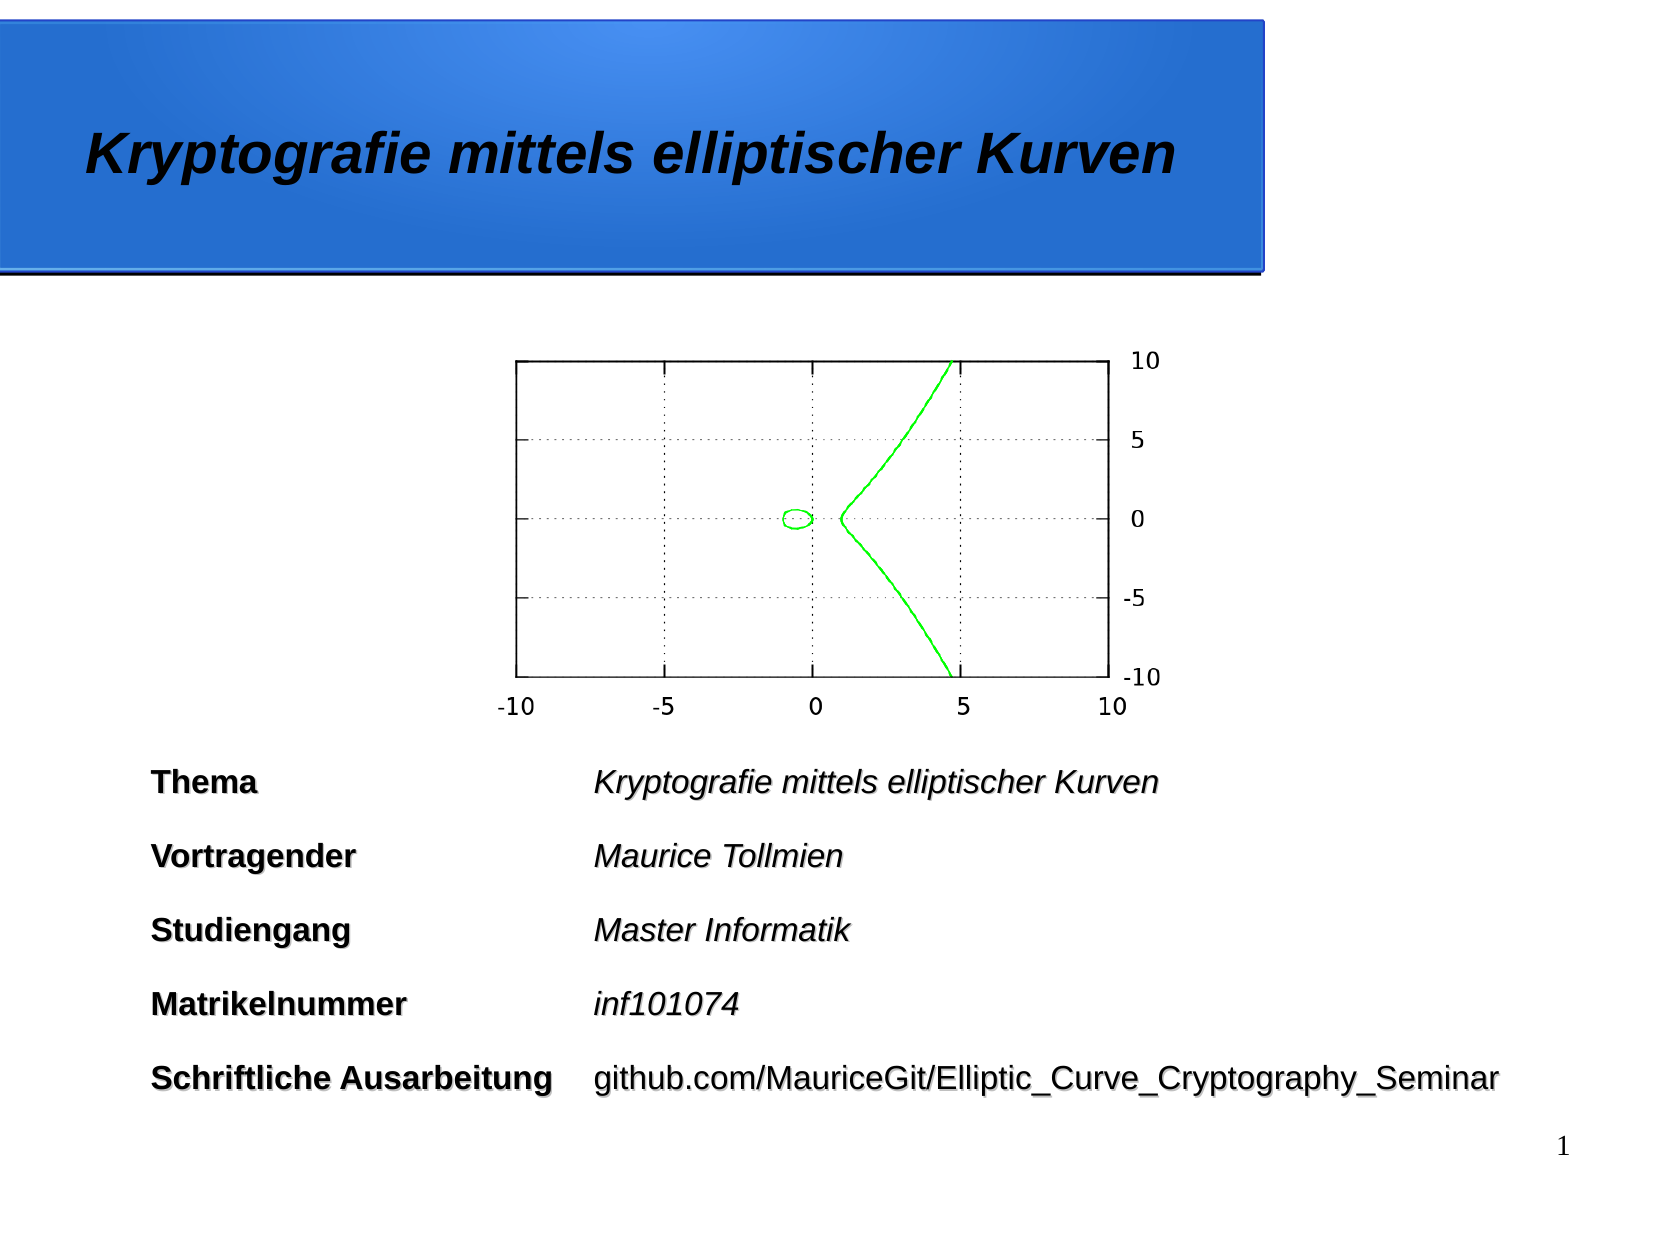

# Kryptografie mittels elliptischer Kurven
Thema					Kryptografie mittels elliptischer Kurven
Vortragender				Maurice Tollmien
Studiengang				Master Informatik
Matrikelnummer			inf101074
Schriftliche Ausarbeitung	github.com/MauriceGit/Elliptic_Curve_Cryptography_Seminar
1